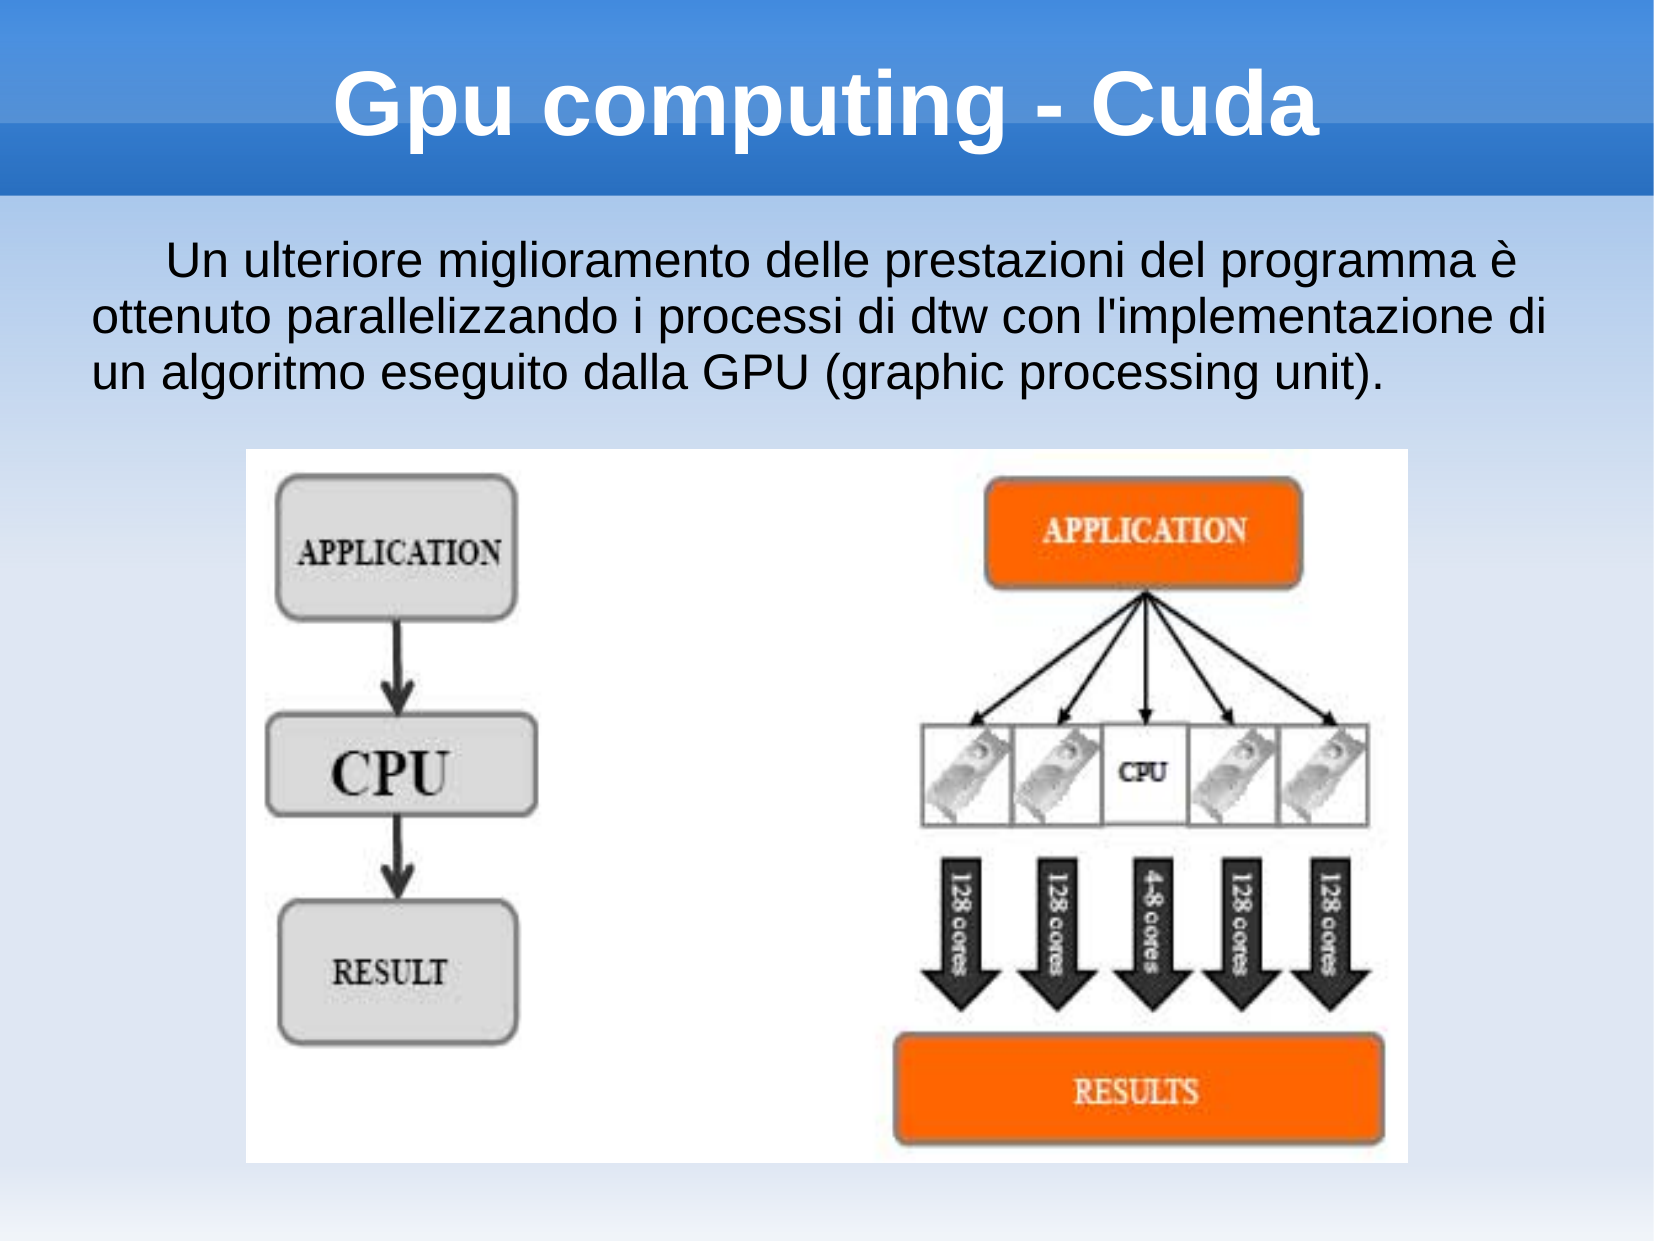

# Gpu computing - Cuda
	Un ulteriore miglioramento delle prestazioni del programma è ottenuto parallelizzando i processi di dtw con l'implementazione di un algoritmo eseguito dalla GPU (graphic processing unit).